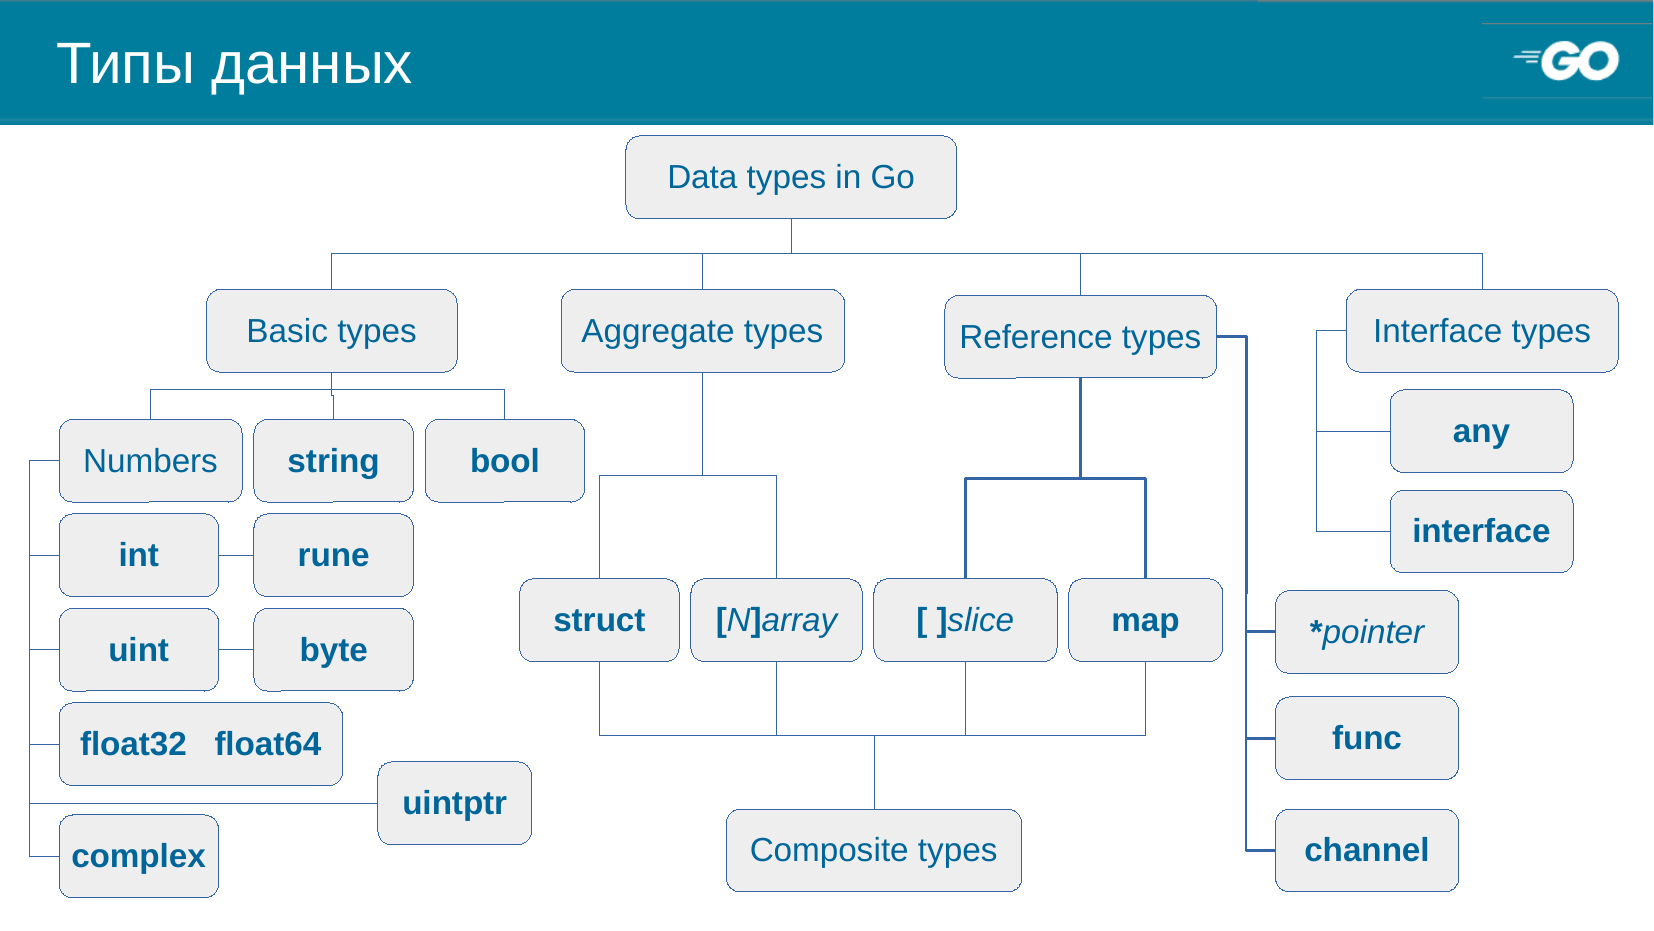

Типы данных
Data types in Go
Basic types
Aggregate types
Interface types
Reference types
any
Numbers
string
bool
interface
int
rune
struct
[N]array
[ ]slice
map
*pointer
uint
byte
func
float32 float64
uintptr
Composite types
channel
complex